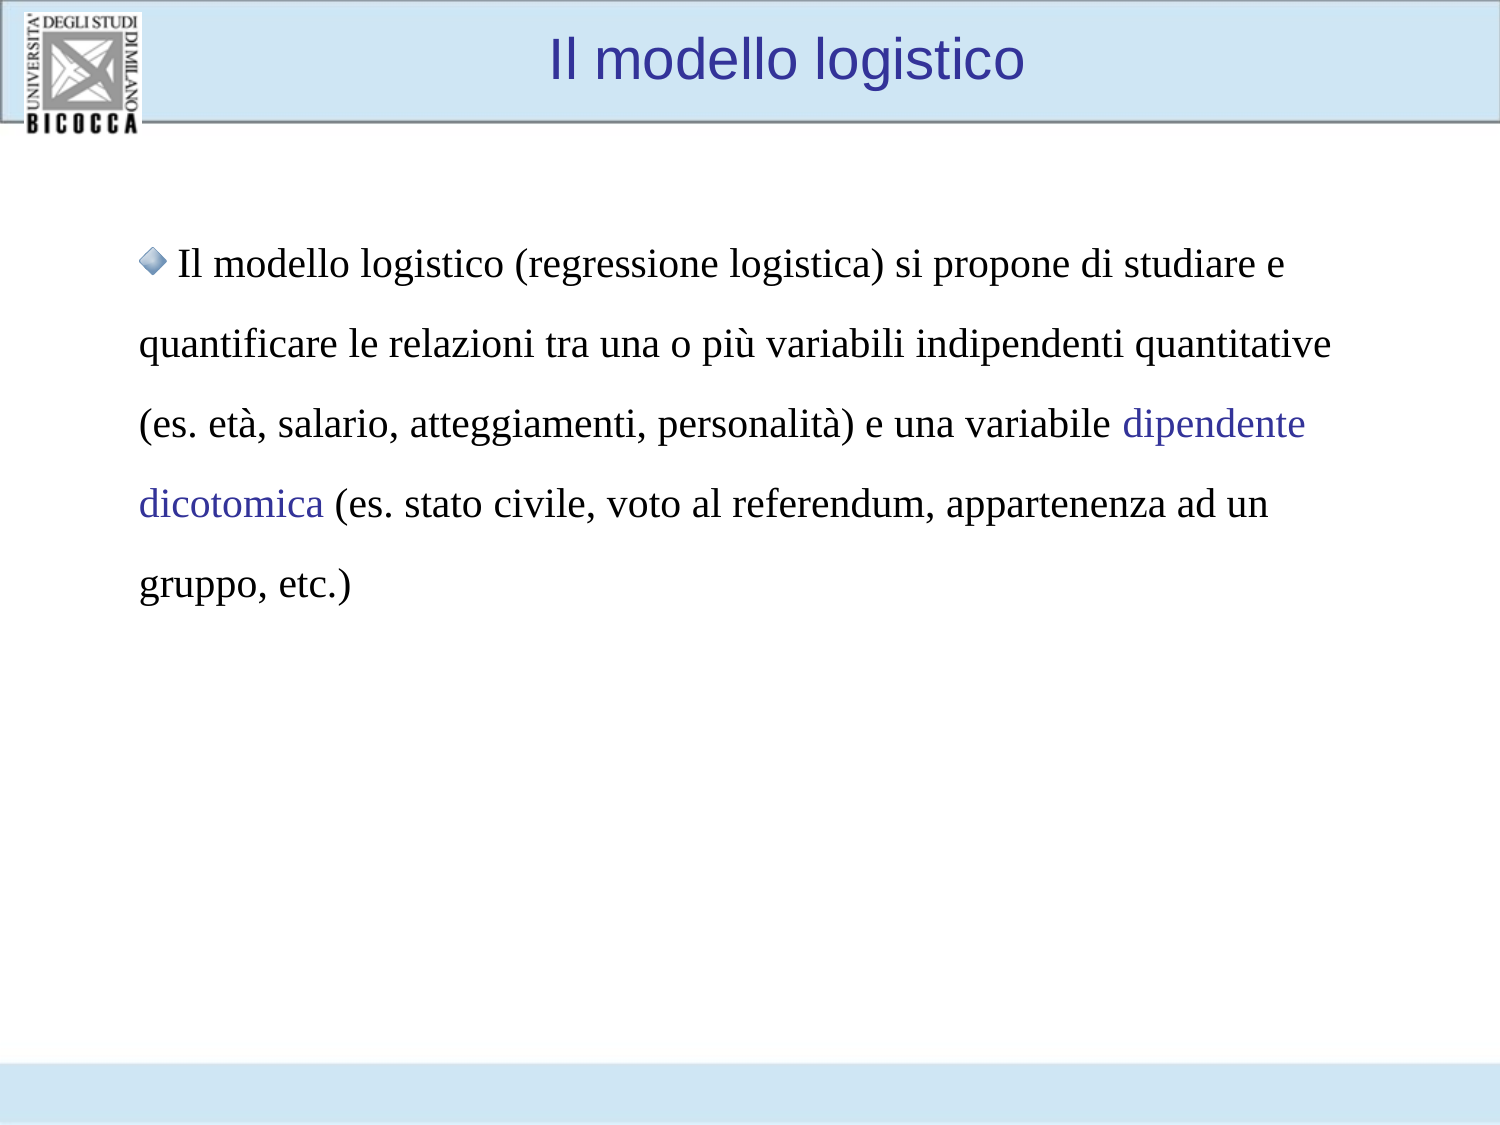

# Il modello logistico
 Il modello logistico (regressione logistica) si propone di studiare e quantificare le relazioni tra una o più variabili indipendenti quantitative (es. età, salario, atteggiamenti, personalità) e una variabile dipendente dicotomica (es. stato civile, voto al referendum, appartenenza ad un gruppo, etc.)